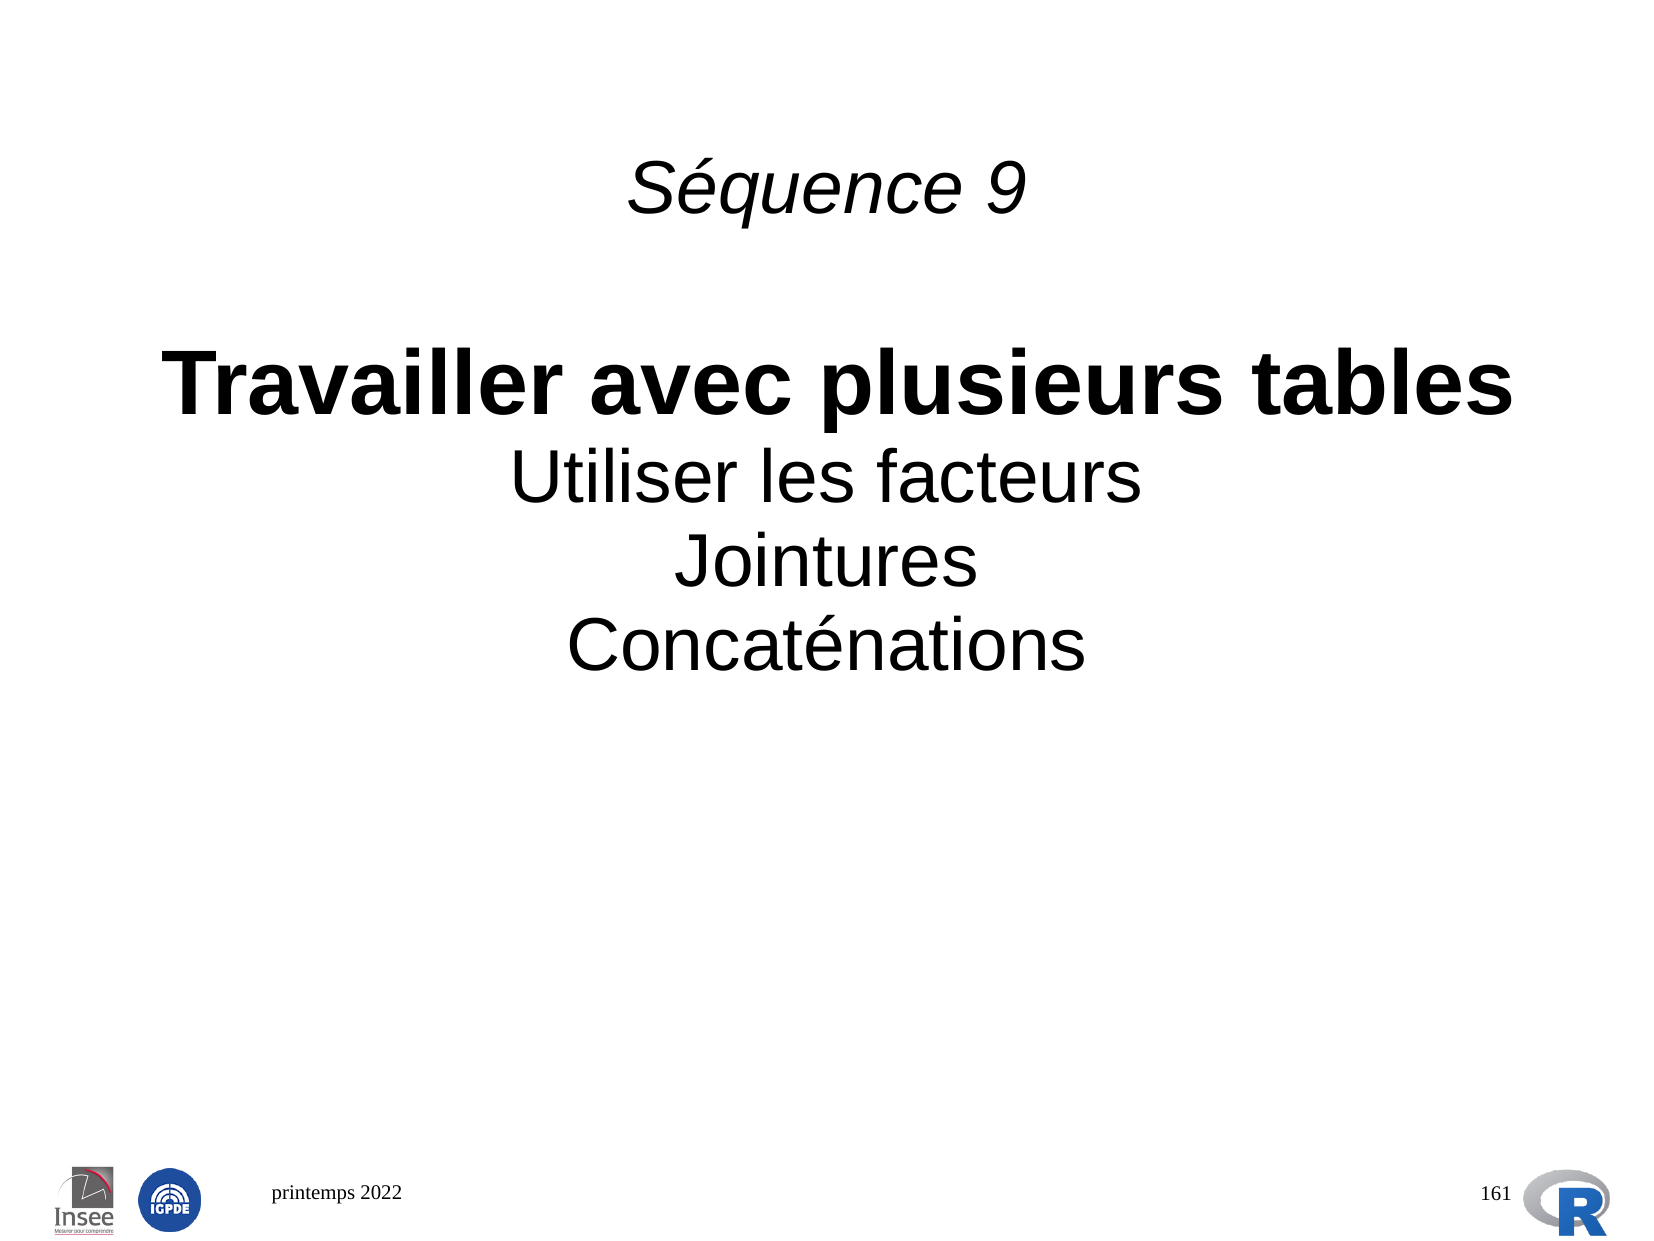

# Séquence 9 Travailler avec plusieurs tables Utiliser les facteurs Jointures Concaténations
printemps 2022
161